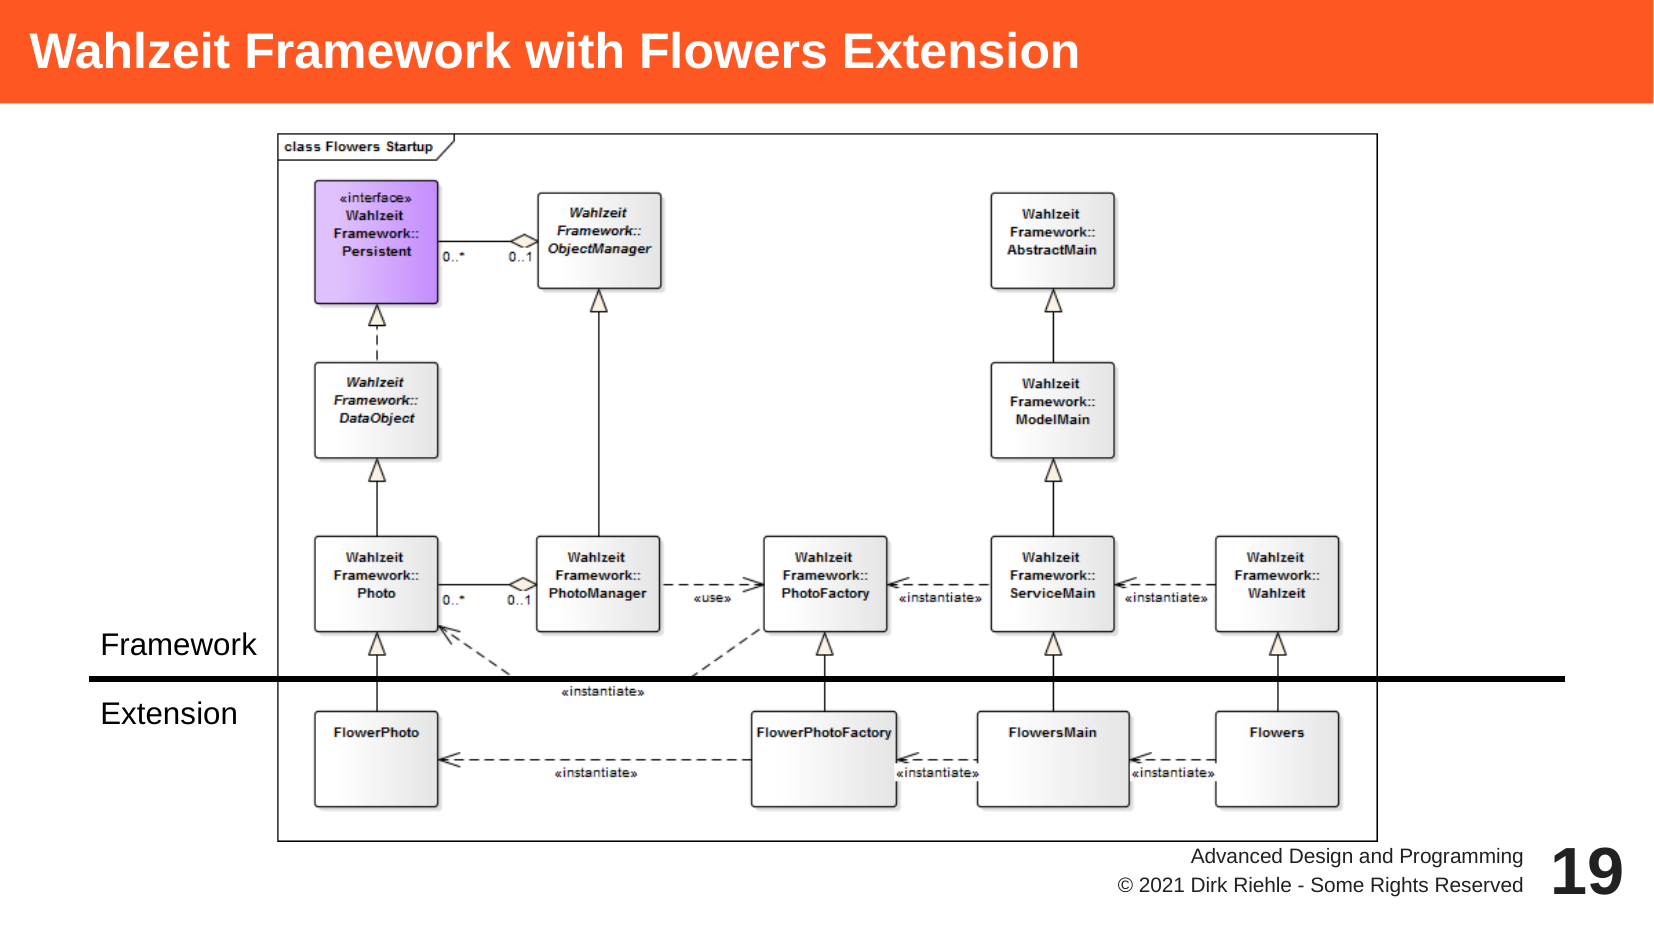

# Wahlzeit Framework with Flowers Extension
Framework
Extension
Advanced Design and Programming
19
© 2021 Dirk Riehle - Some Rights Reserved